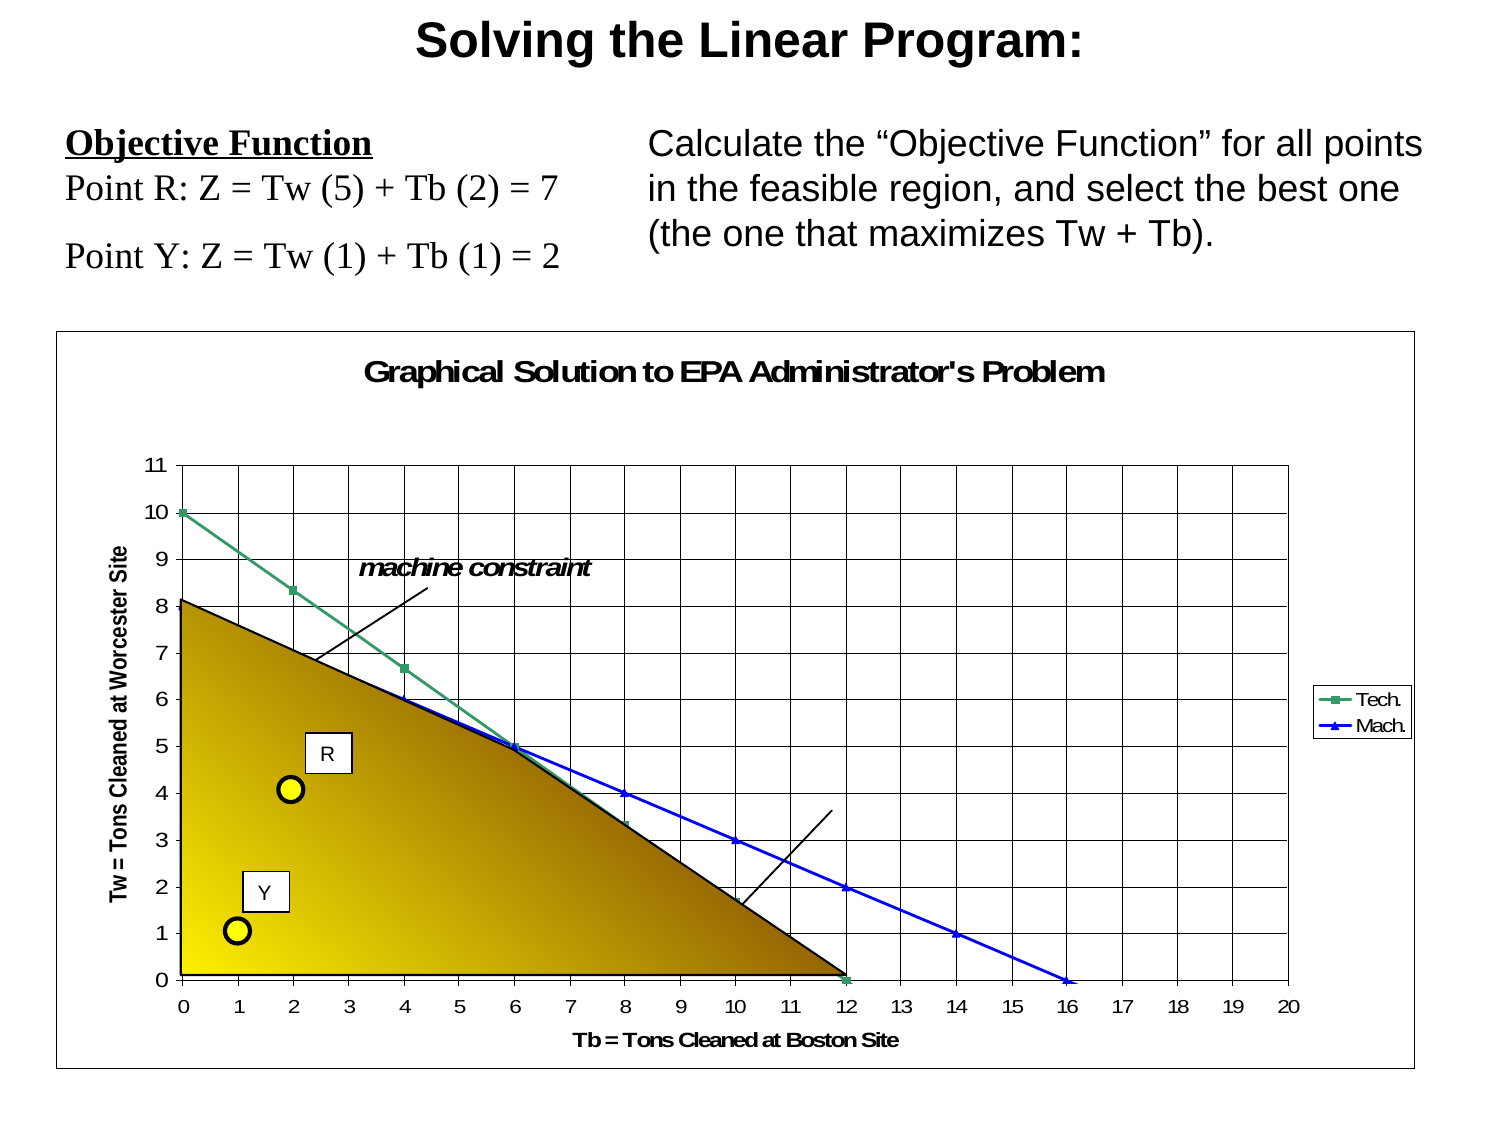

Solving the Linear Program:
Objective Function
Point R: Z = Tw (5) + Tb (2) = 7
Point Y: Z = Tw (1) + Tb (1) = 2
Calculate the “Objective Function” for all points in the feasible region, and select the best one (the one that maximizes Tw + Tb).
R
Y